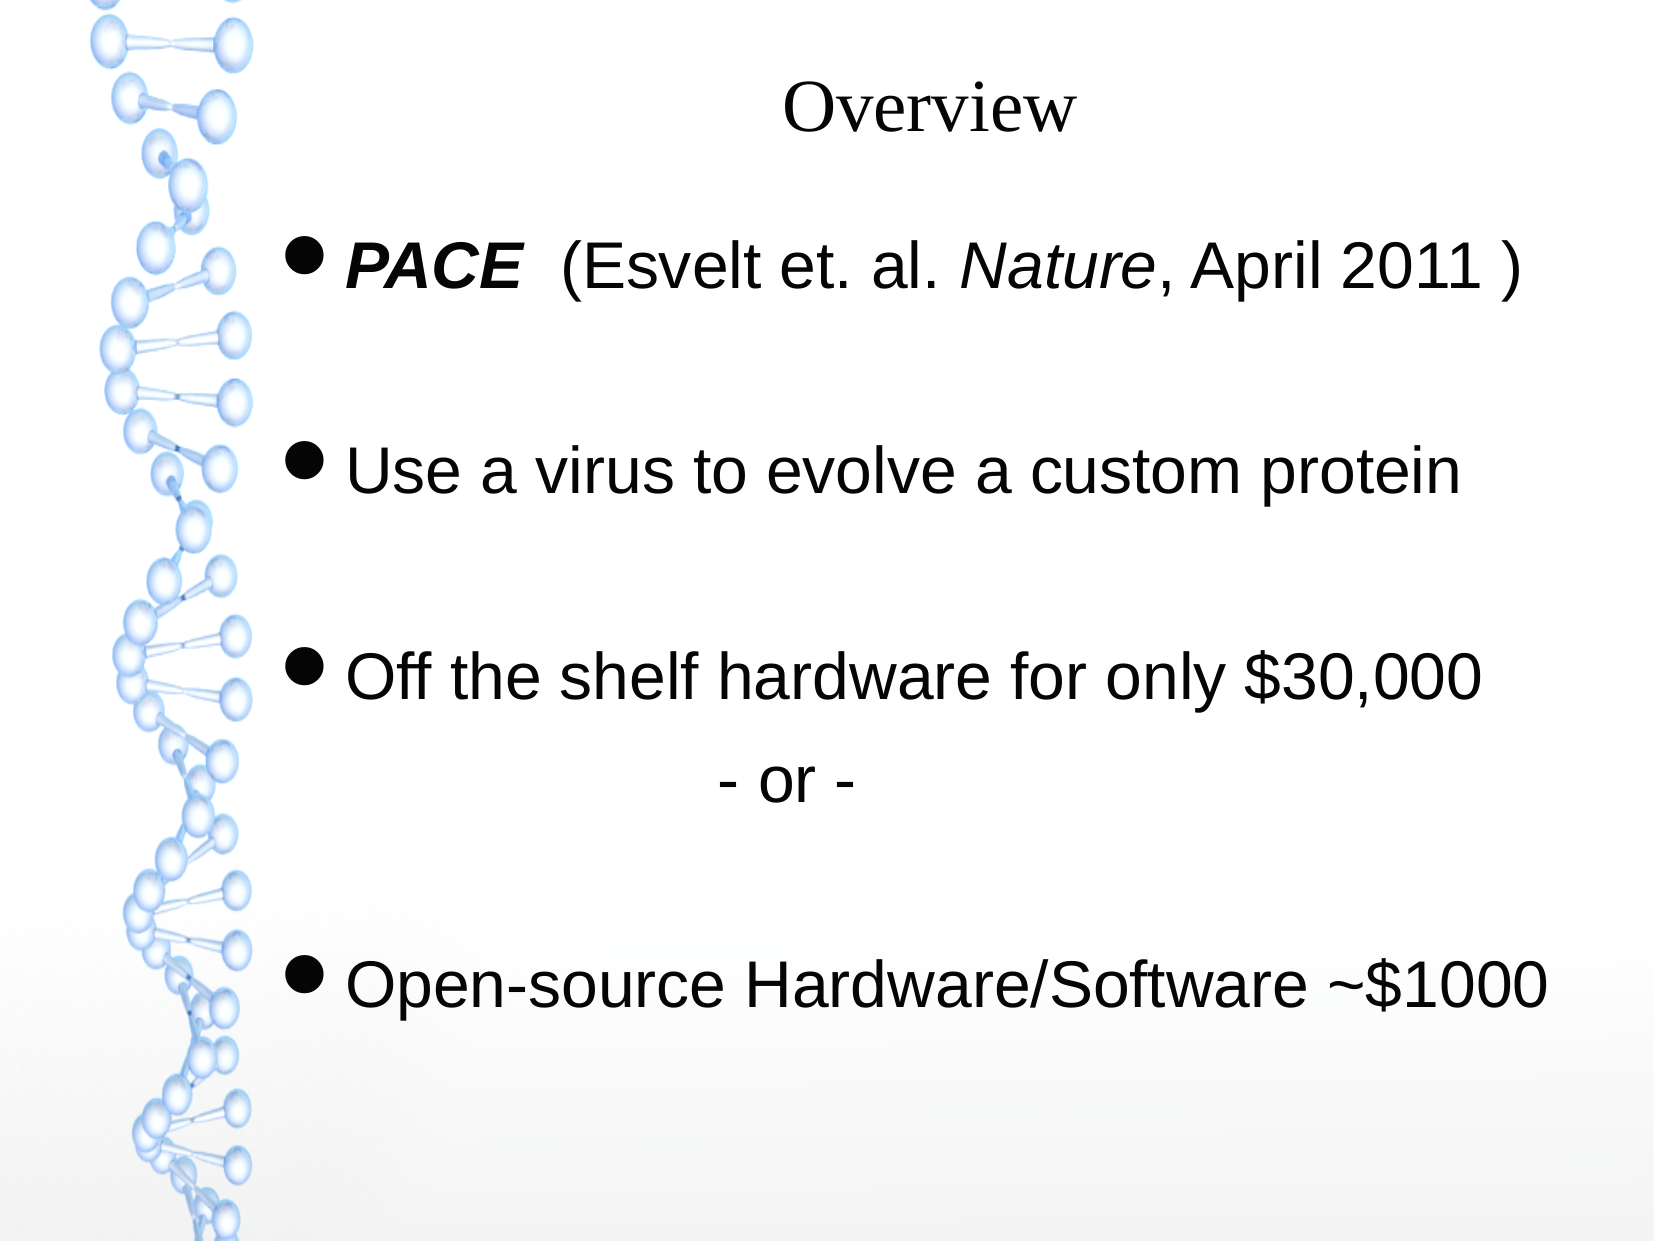

# Overview
PACE (Esvelt et. al. Nature, April 2011 )
Use a virus to evolve a custom protein
Off the shelf hardware for only $30,000
 - or -
Open-source Hardware/Software ~$1000